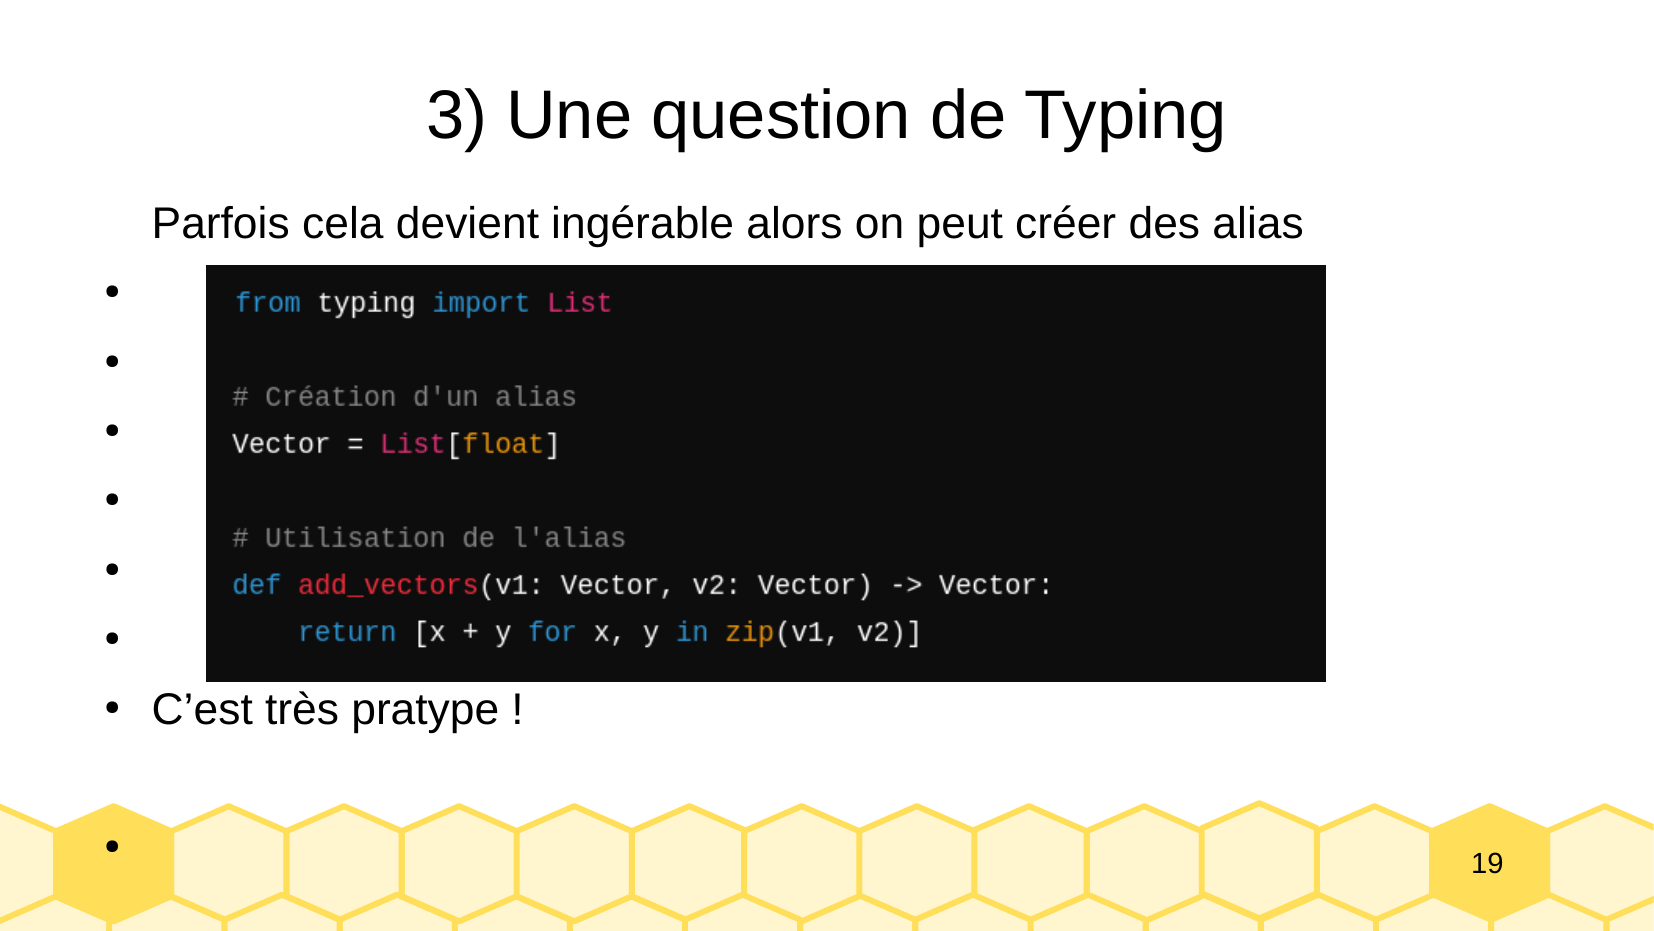

3) Une question de Typing
# Parfois cela devient ingérable alors on peut créer des alias
C’est très pratype !